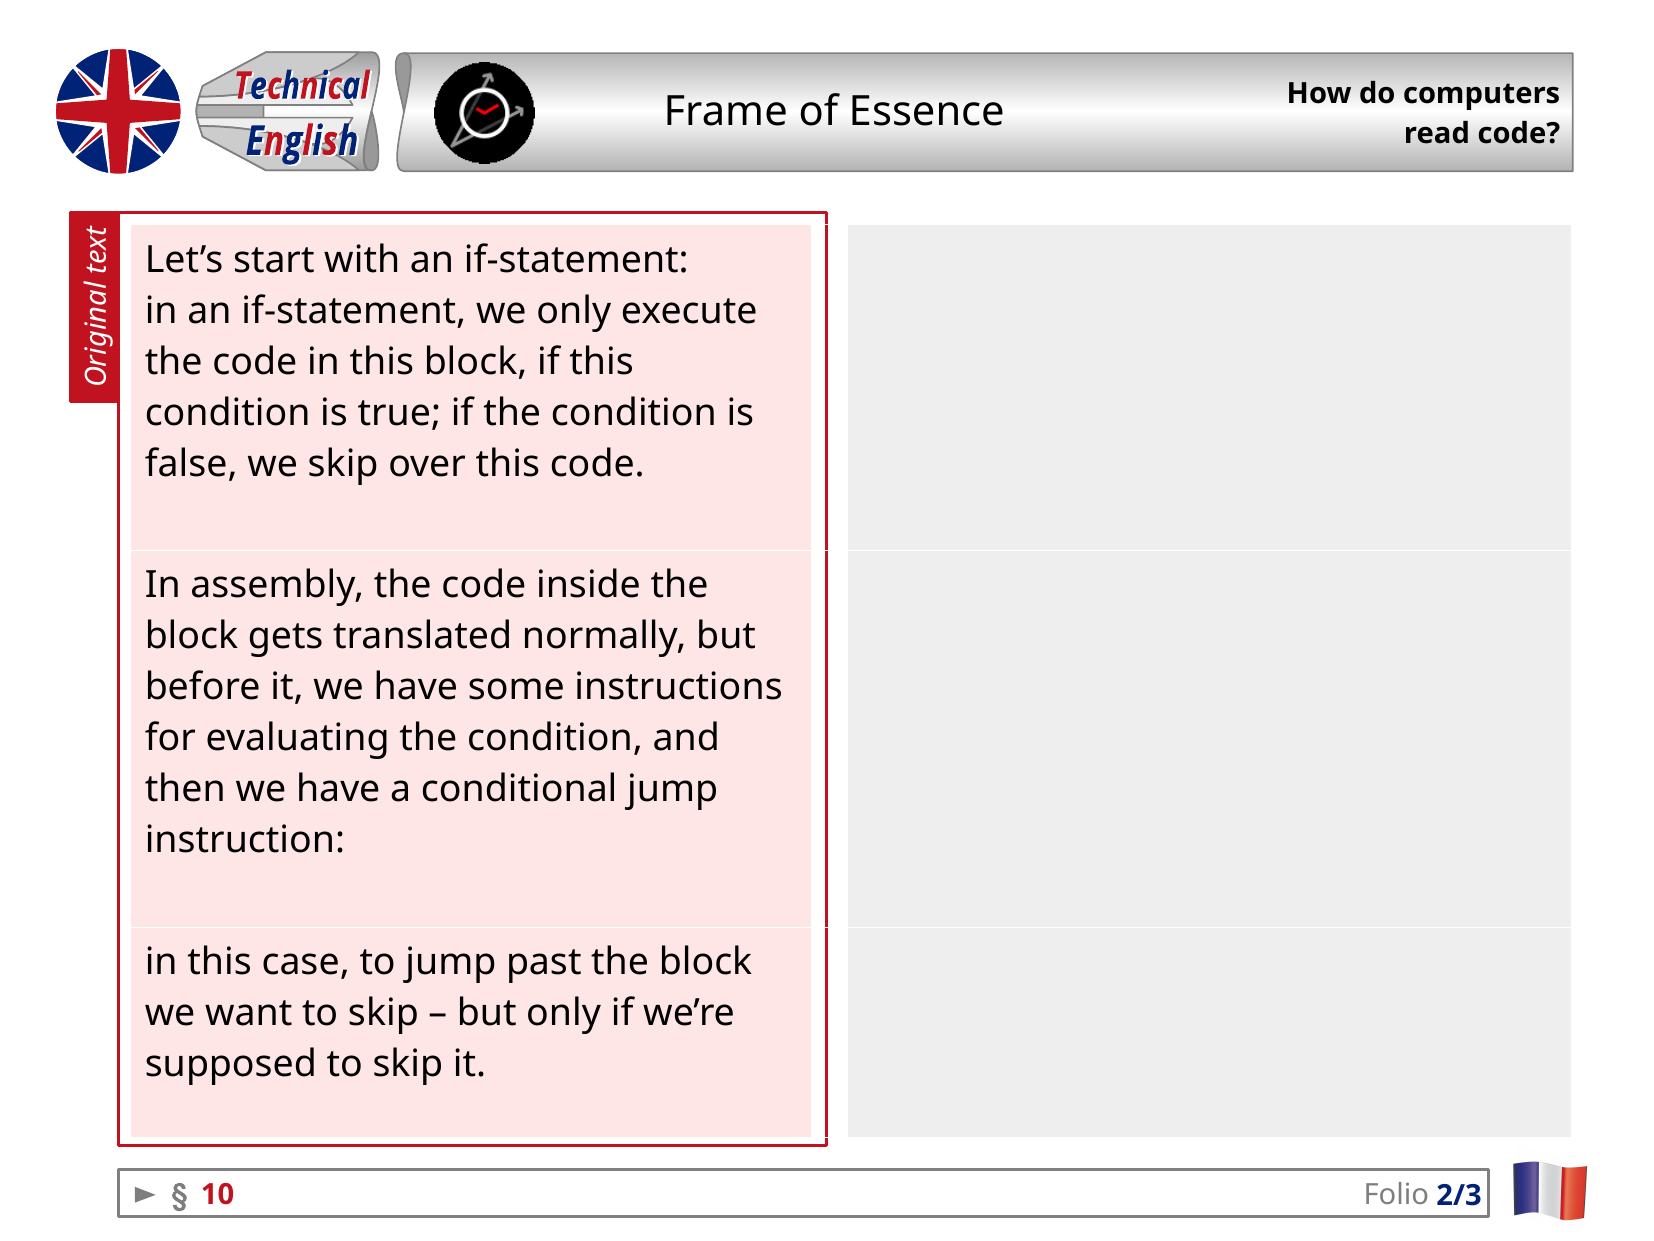

#
| Let’s start with an if‑statement: in an if‑statement, we only execute the code in this block, if this condition is true; if the condition is false, we skip over this code. | | |
| --- | --- | --- |
| In assembly, the code inside the block gets translated normally, but before it, we have some instructions for evaluating the condition, and then we have a conditional jump instruction: | | |
| in this case, to jump past the block we want to skip – but only if we’re supposed to skip it. | | |
10
2/3